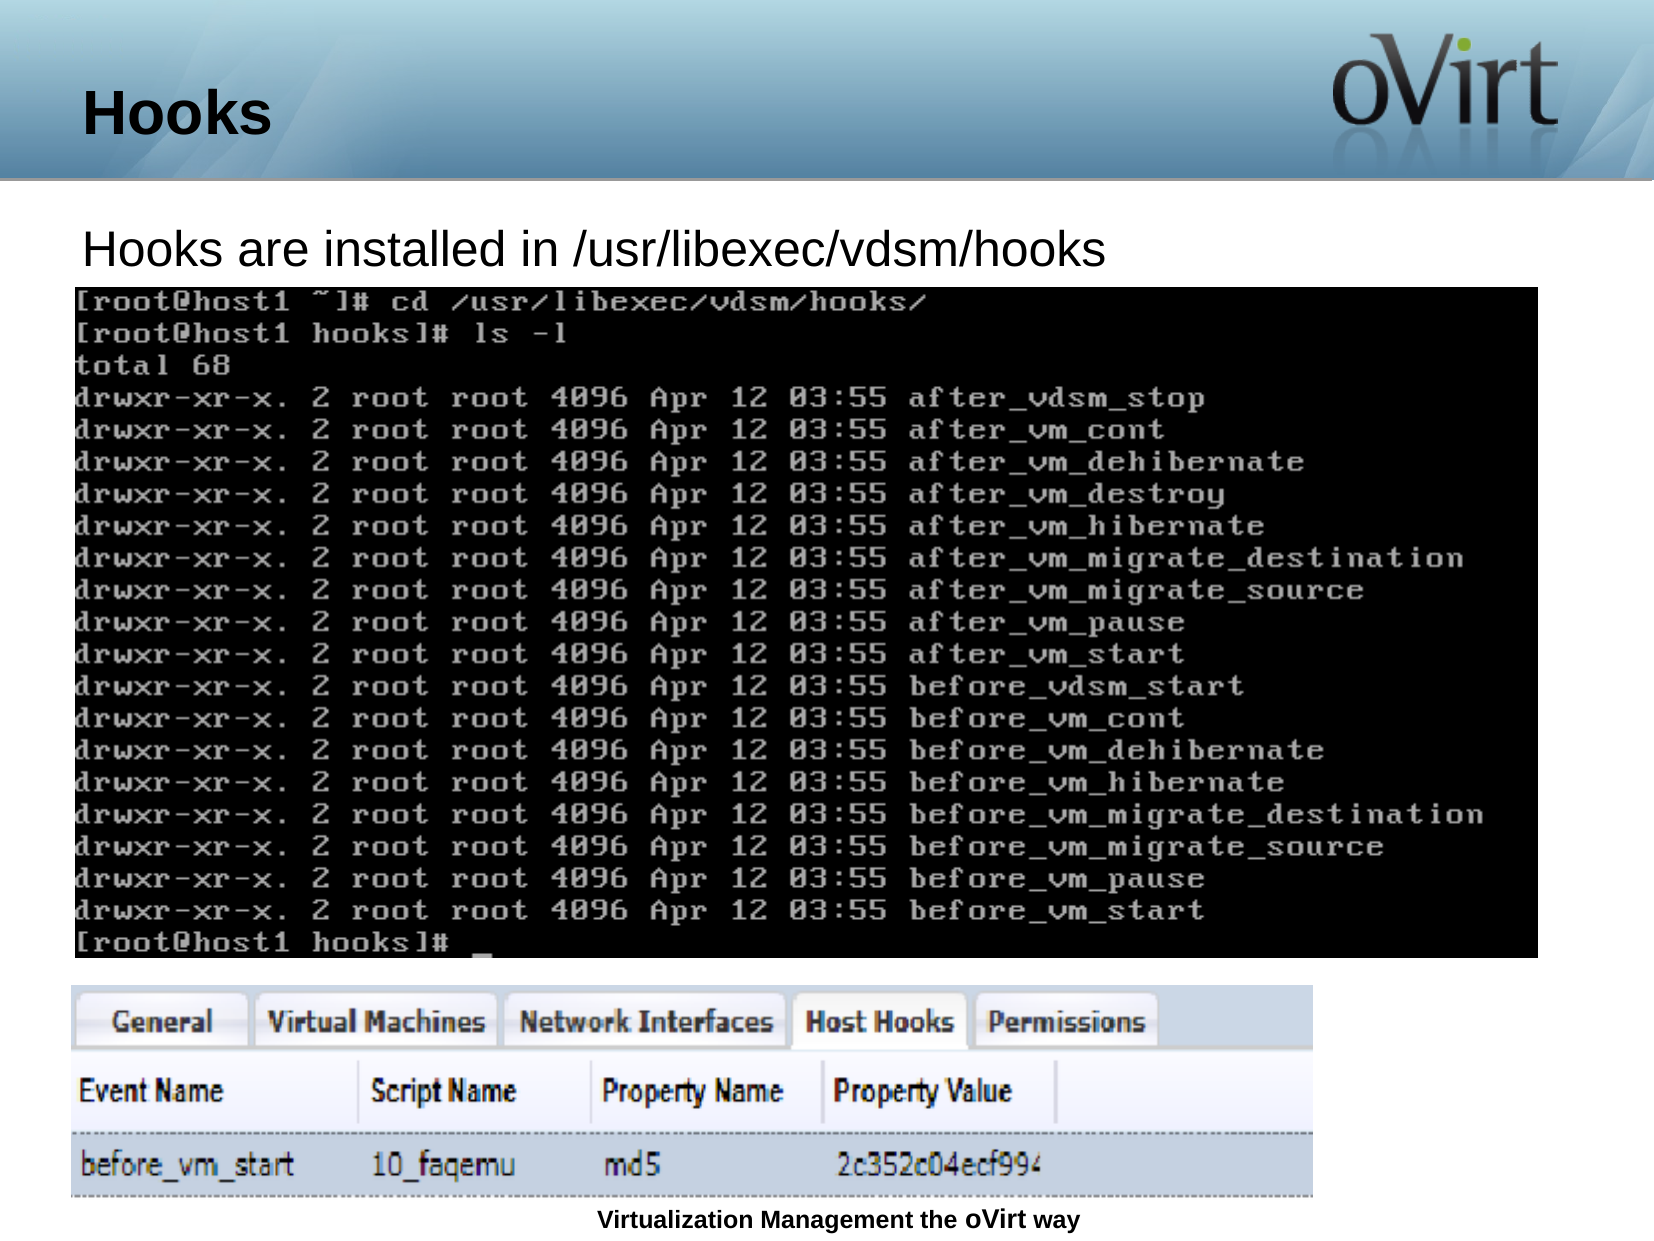

# Hooks
Hooks are installed in /usr/libexec/vdsm/hooks